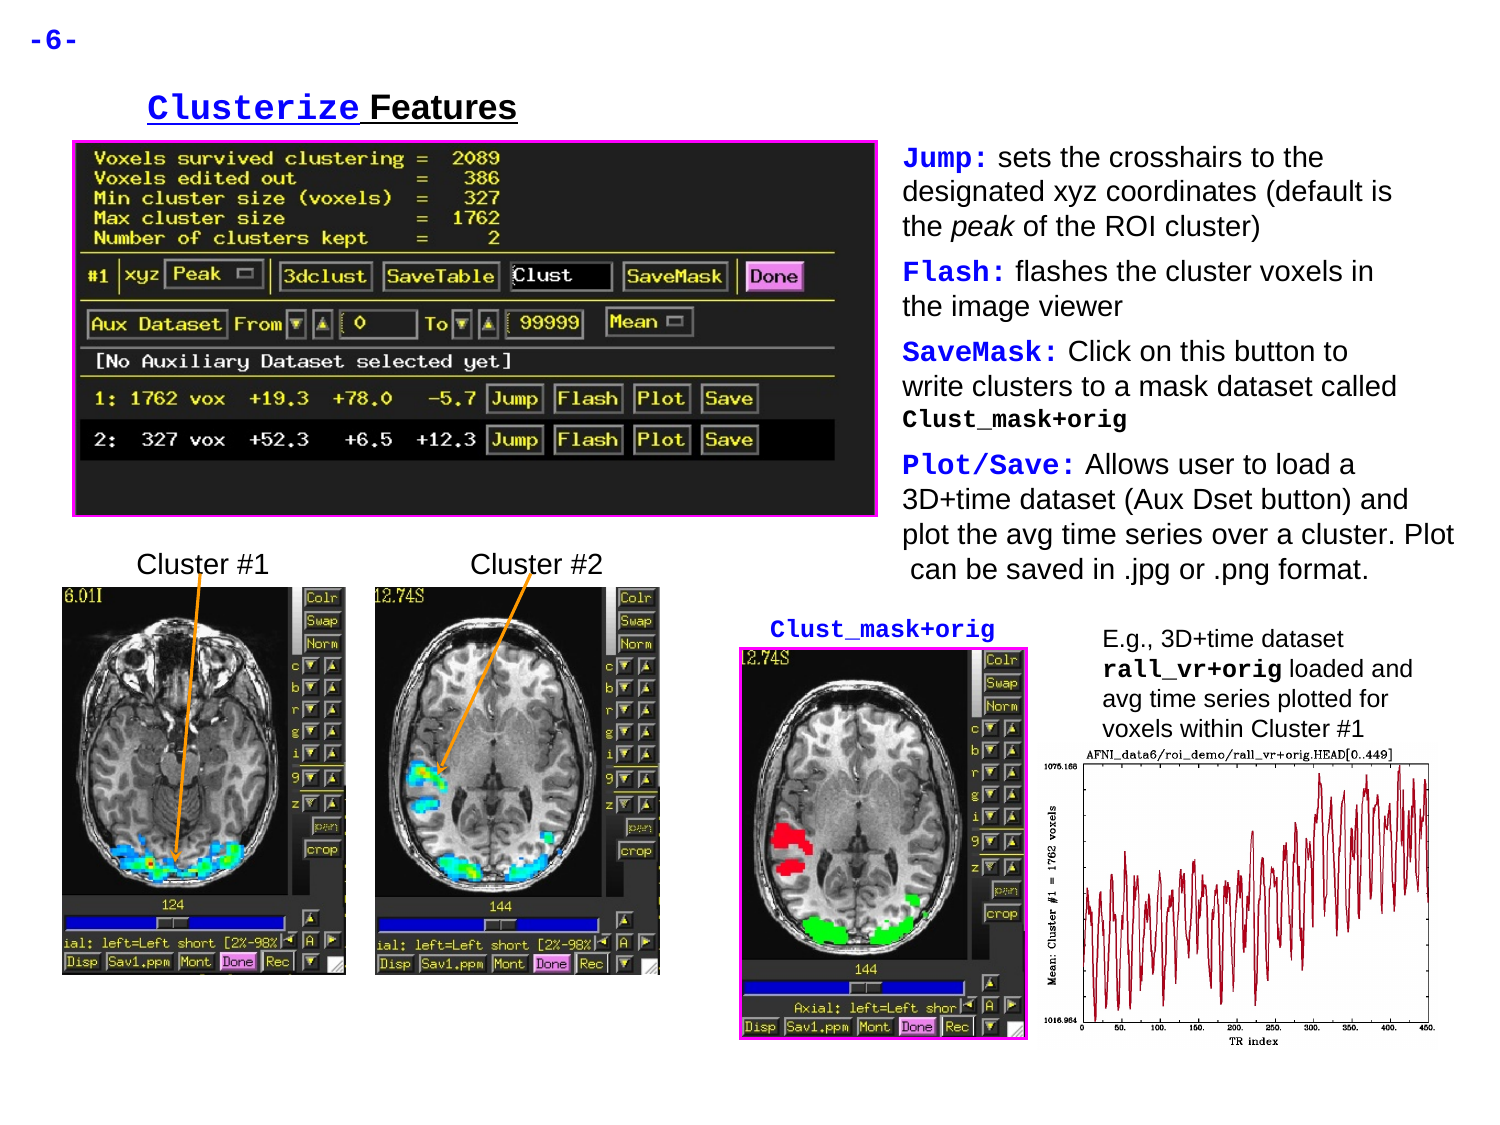

Clusterize Features
Jump: sets the crosshairs to the designated xyz coordinates (default is the peak of the ROI cluster)
Flash: flashes the cluster voxels in the image viewer
SaveMask: Click on this button to write clusters to a mask dataset called Clust_mask+orig
Plot/Save: Allows user to load a 3D+time dataset (Aux Dset button) and plot the avg time series over a cluster. Plot can be saved in .jpg or .png format.
Cluster #1
Cluster #2
Clust_mask+orig
E.g., 3D+time dataset rall_vr+orig loaded and avg time series plotted for voxels within Cluster #1